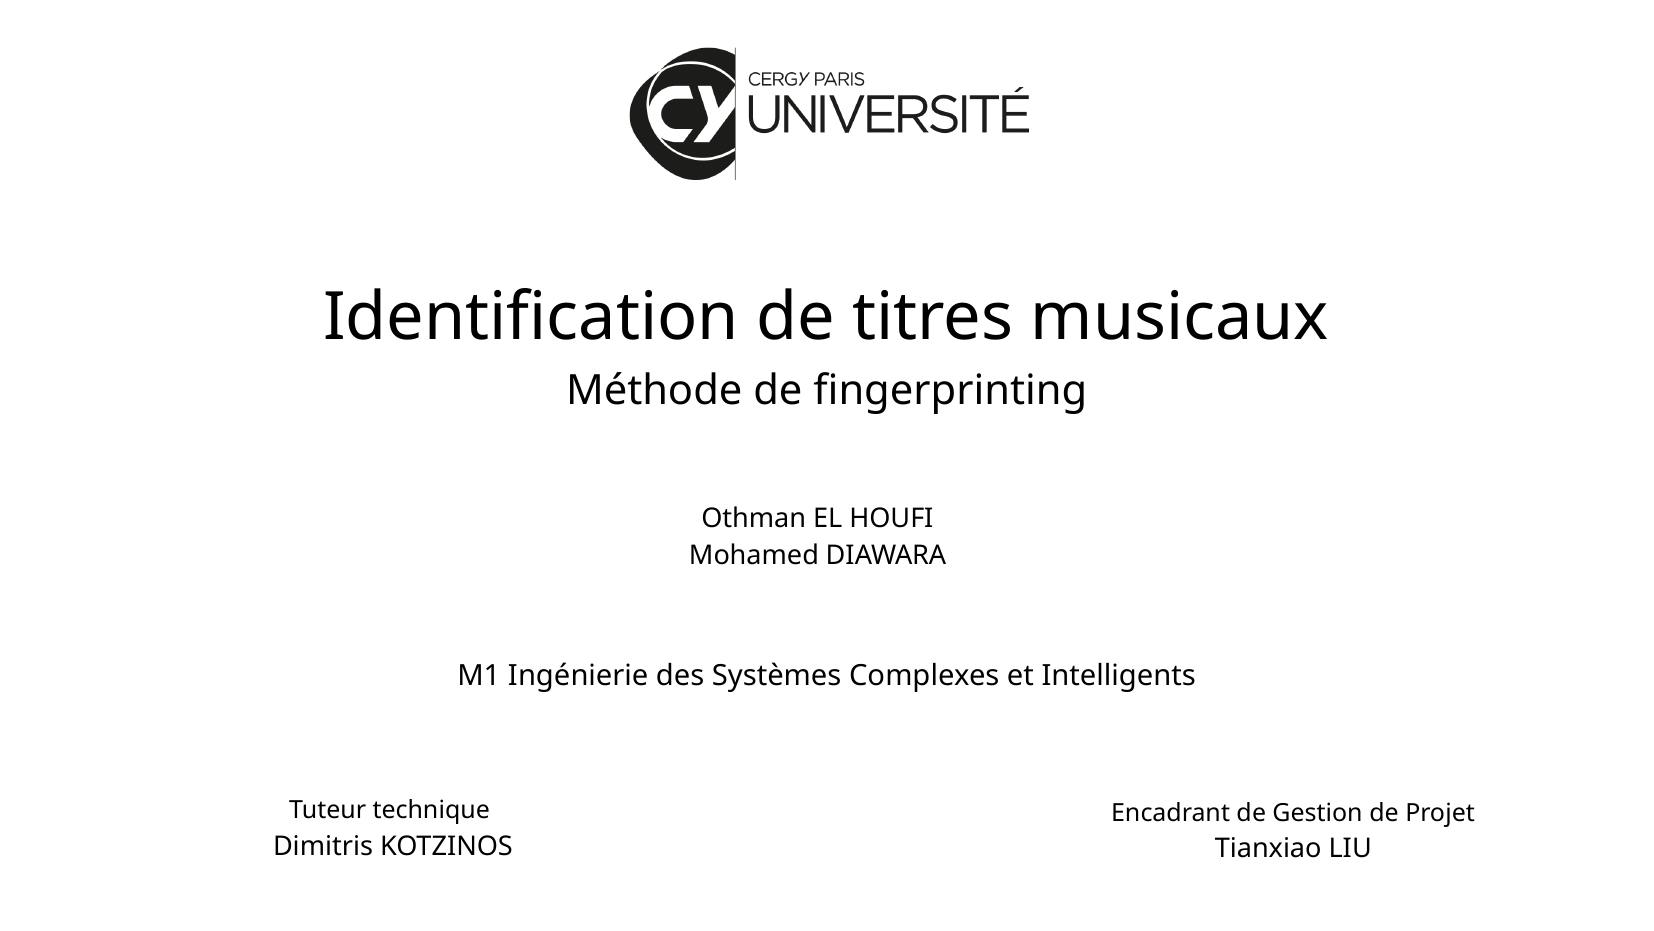

Identification de titres musicaux
Méthode de fingerprinting
Othman EL HOUFI
Mohamed DIAWARA
M1 Ingénierie des Systèmes Complexes et Intelligents
Encadrant de Gestion de Projet Tianxiao LIU
Tuteur technique
Dimitris KOTZINOS